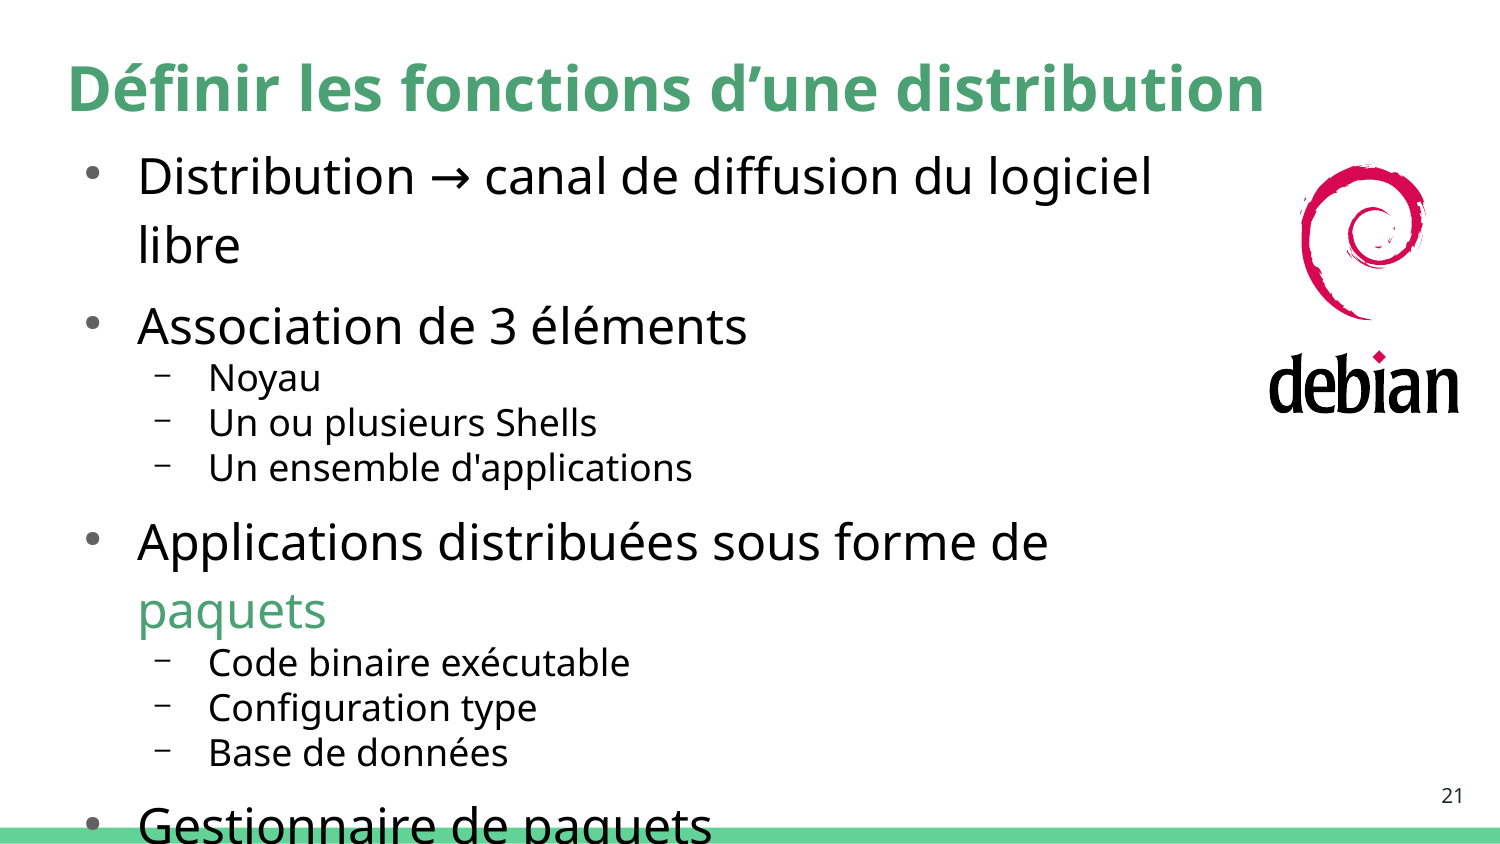

# Définir les fonctions d’une distribution
Distribution → canal de diffusion du logiciel libre
Association de 3 éléments
Noyau
Un ou plusieurs Shells
Un ensemble d'applications
Applications distribuées sous forme de paquets
Code binaire exécutable
Configuration type
Base de données
Gestionnaire de paquets
Pierre angulaire de la vie d'une distribution